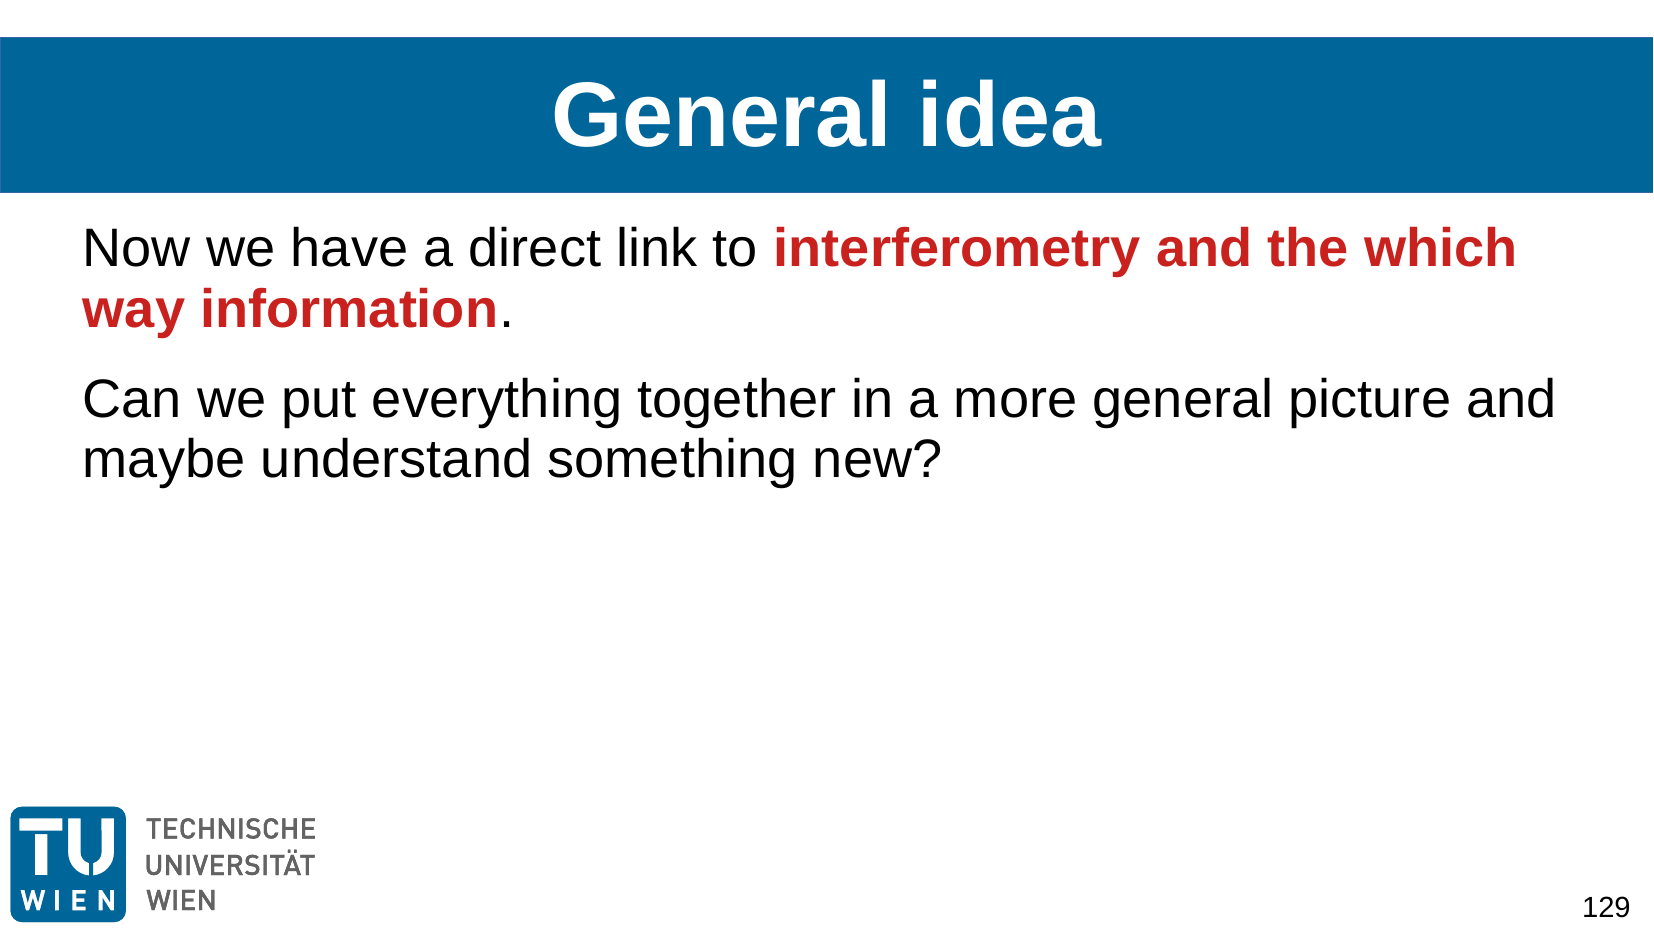

# General idea
Now we have a direct link to interferometry and the which way information.
Can we put everything together in a more general picture and maybe understand something new?